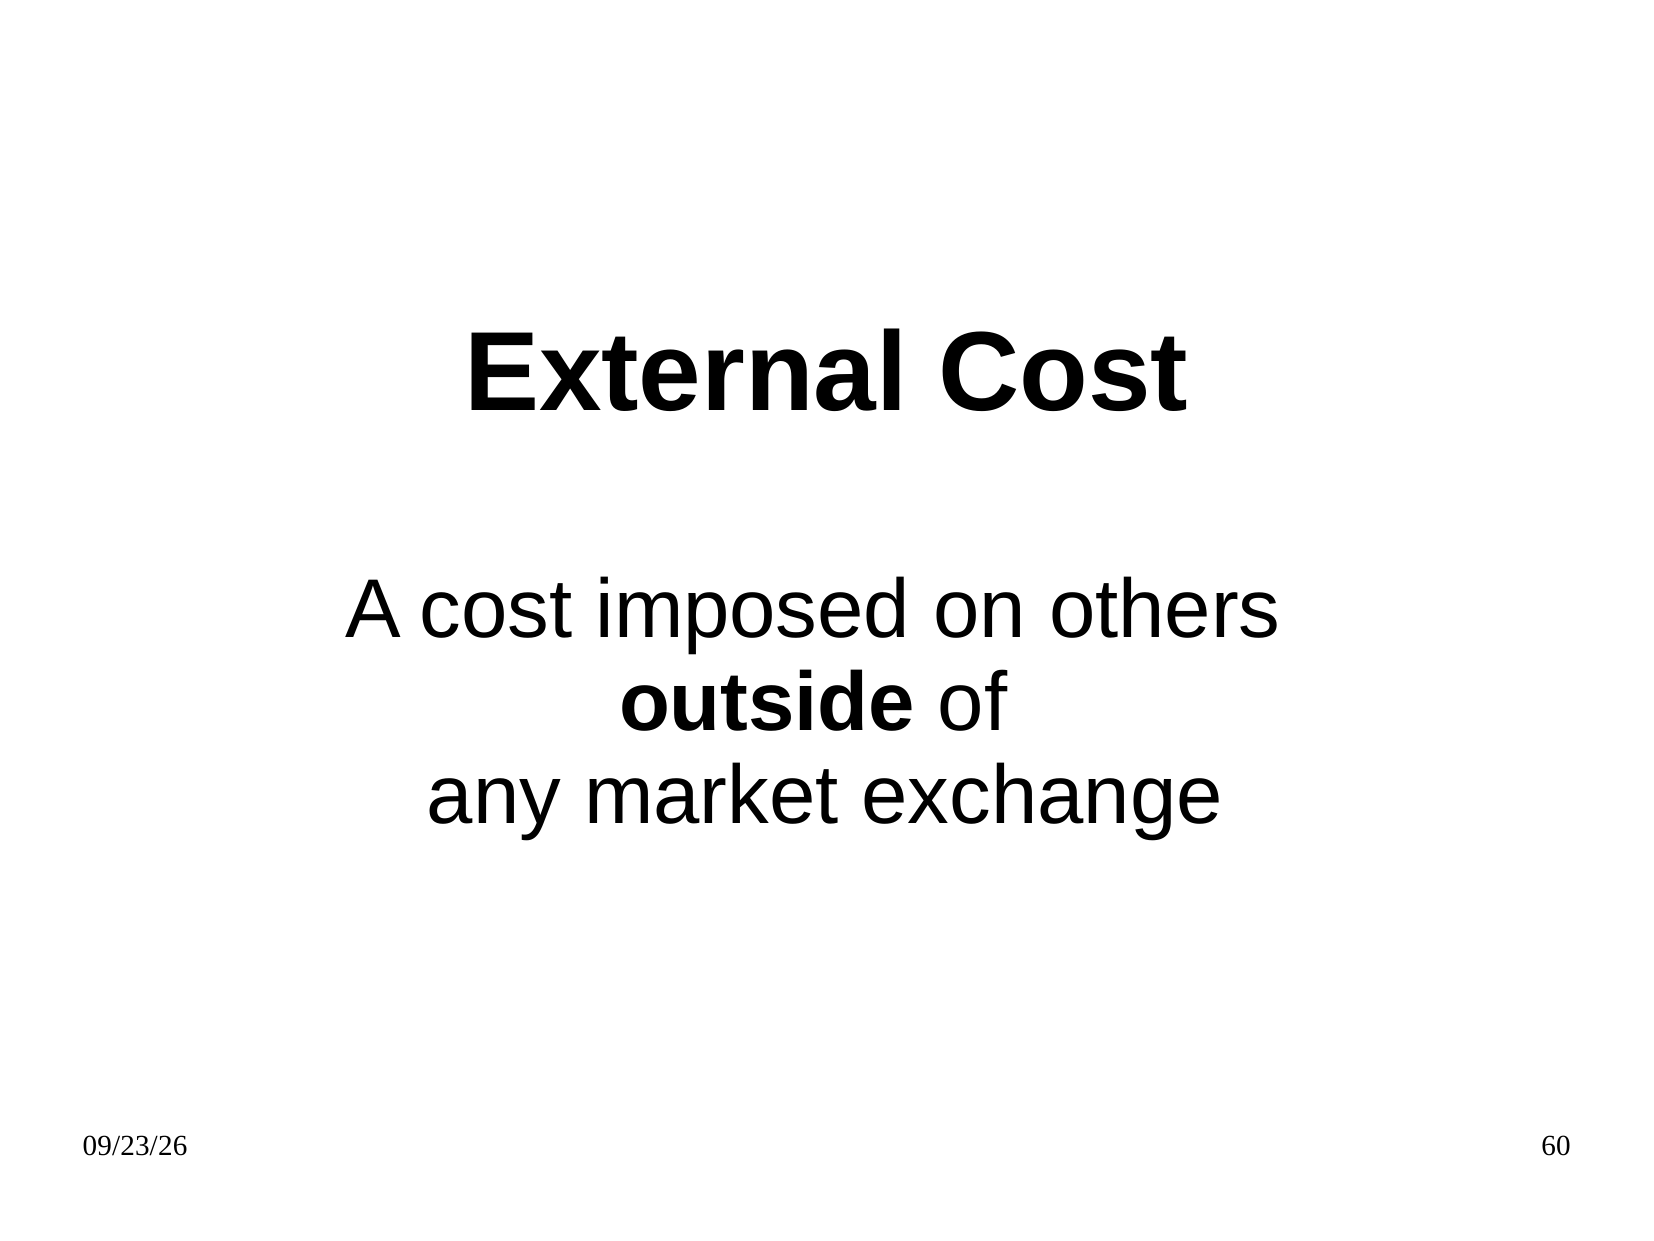

# External Cost
A cost imposed on others
outside of
any market exchange
60